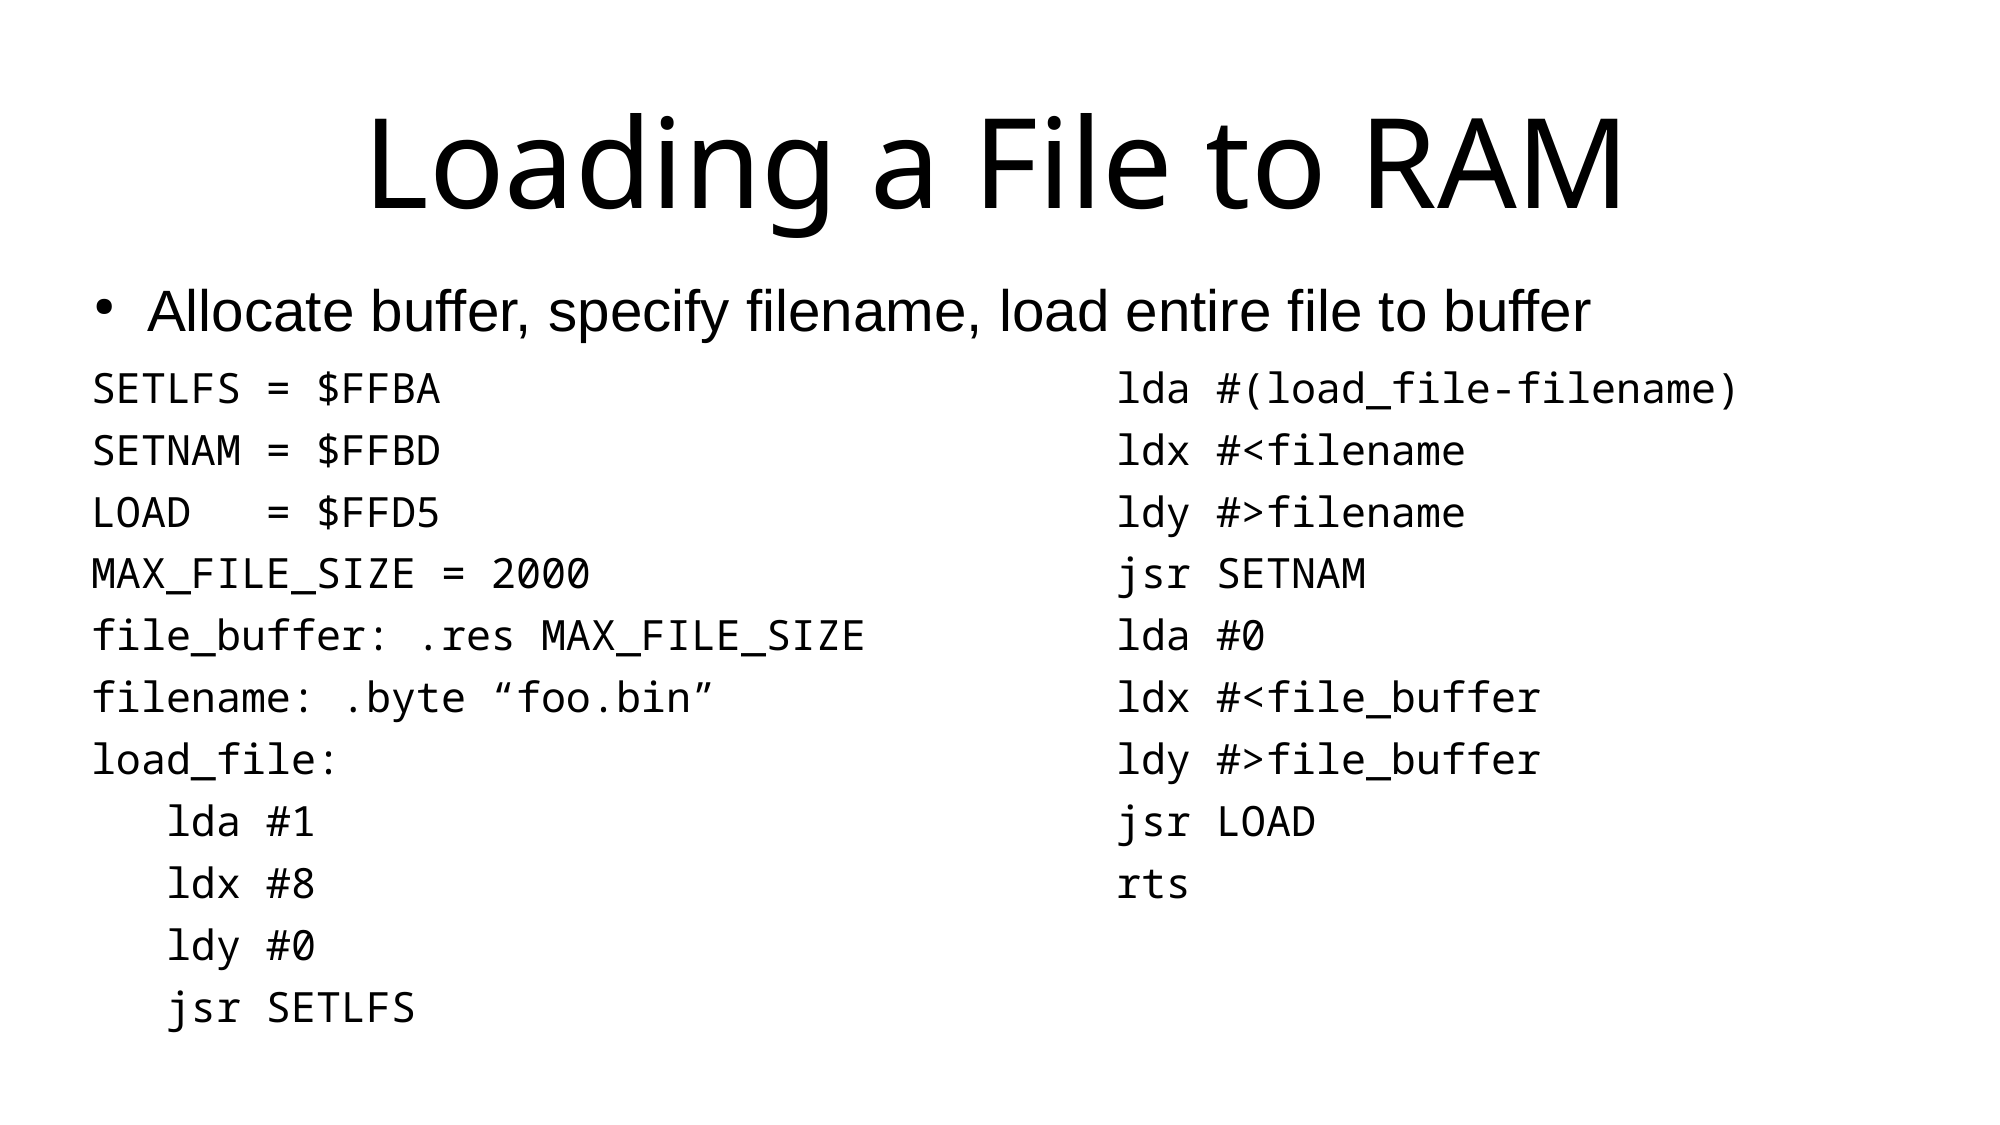

Loading a File to RAM
# Allocate buffer, specify filename, load entire file to buffer
SETLFS = $FFBA lda #(load_file-filename)
SETNAM = $FFBD ldx #<filename
LOAD = $FFD5 ldy #>filename
MAX_FILE_SIZE = 2000 jsr SETNAM
file_buffer: .res MAX_FILE_SIZE lda #0
filename: .byte “foo.bin” ldx #<file_buffer
load_file: ldy #>file_buffer
 lda #1 jsr LOAD
 ldx #8 rts
 ldy #0
 jsr SETLFS